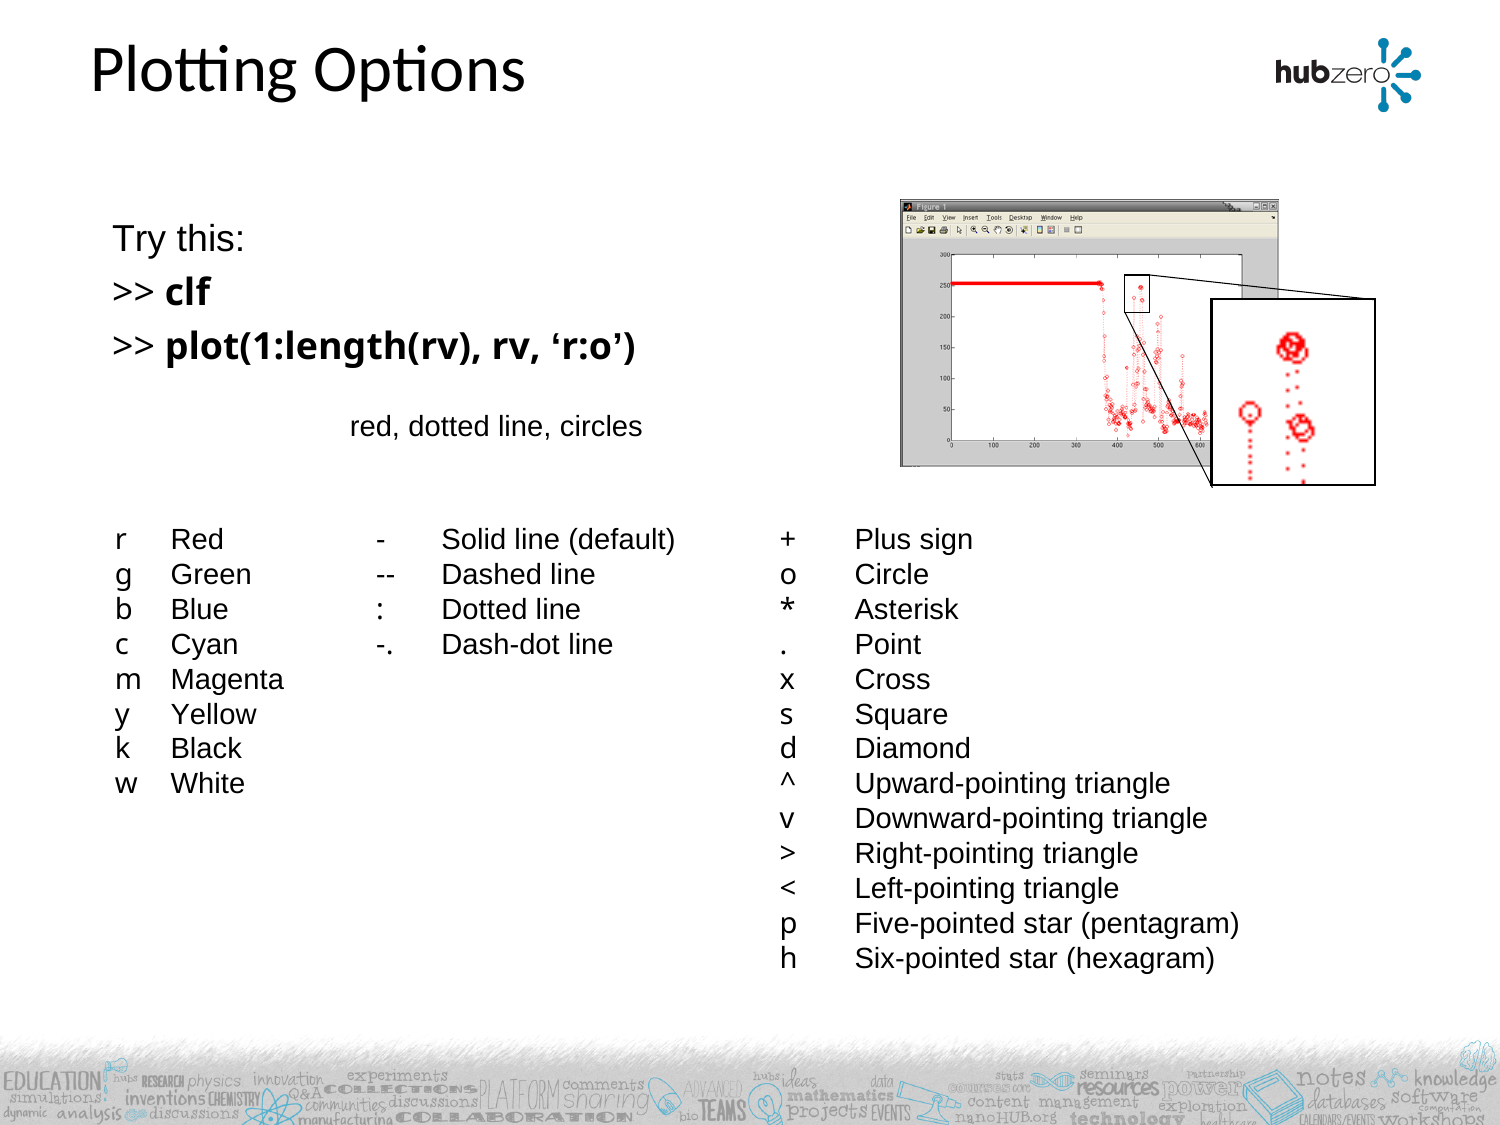

Plotting Options
Try this:
>> clf
>> plot(1:length(rv), rv, ‘r:o’)
red, dotted line, circles
r	Red
g	Green
b	Blue
c	Cyan
m	Magenta
y	Yellow
k	Black
w	White
-	Solid line (default)
--	Dashed line
:	Dotted line
-.	Dash-dot line
+	Plus sign
o	Circle
*	Asterisk
.	Point
x	Cross
s	Square
d	Diamond
^	Upward-pointing triangle
v	Downward-pointing triangle
>	Right-pointing triangle
<	Left-pointing triangle
p	Five-pointed star (pentagram)
h	Six-pointed star (hexagram)